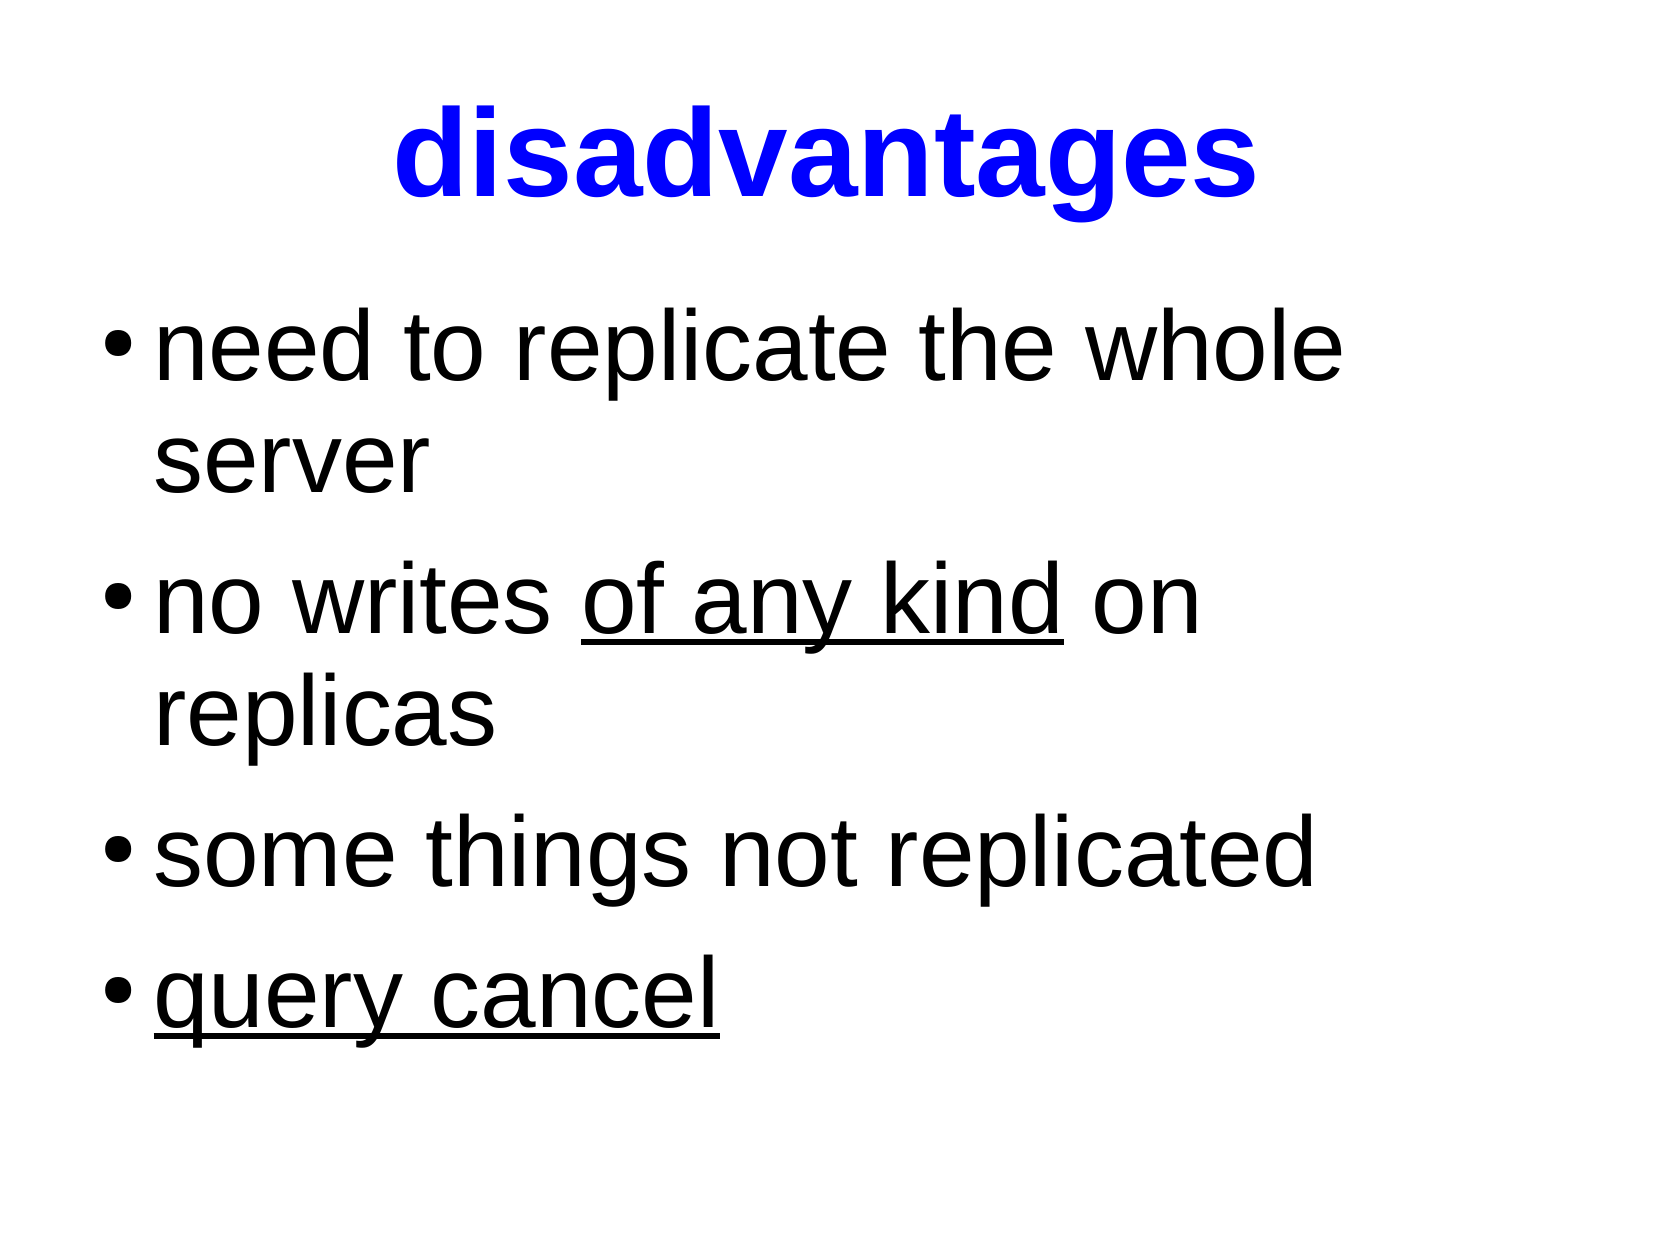

# disadvantages
need to replicate the whole server
no writes of any kind on replicas
some things not replicated
query cancel